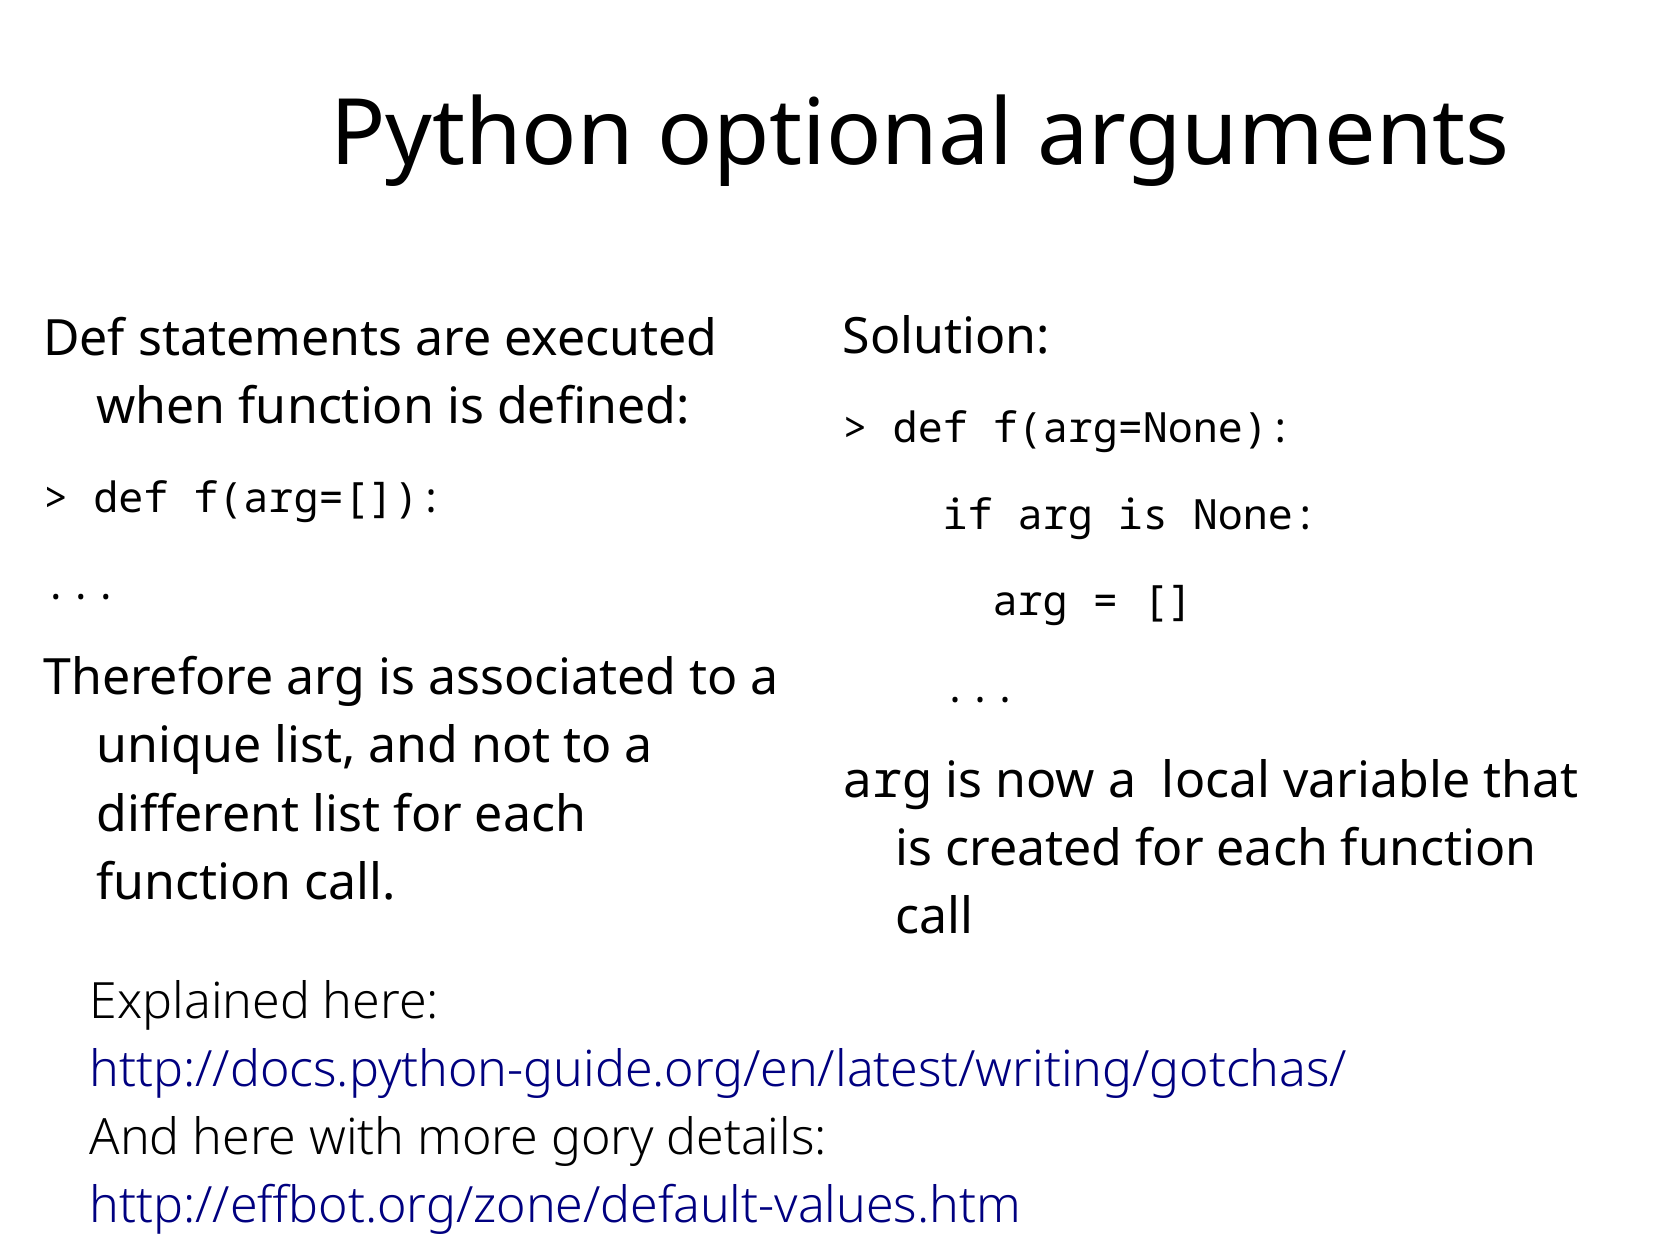

# Python optional arguments
Solution:
> def f(arg=None):
 if arg is None:
 arg = []
 ...
arg is now a local variable that is created for each function call
Def statements are executed when function is defined:
> def f(arg=[]):
...
Therefore arg is associated to a unique list, and not to a different list for each function call.
Explained here: http://docs.python-guide.org/en/latest/writing/gotchas/
And here with more gory details:
http://effbot.org/zone/default-values.htm